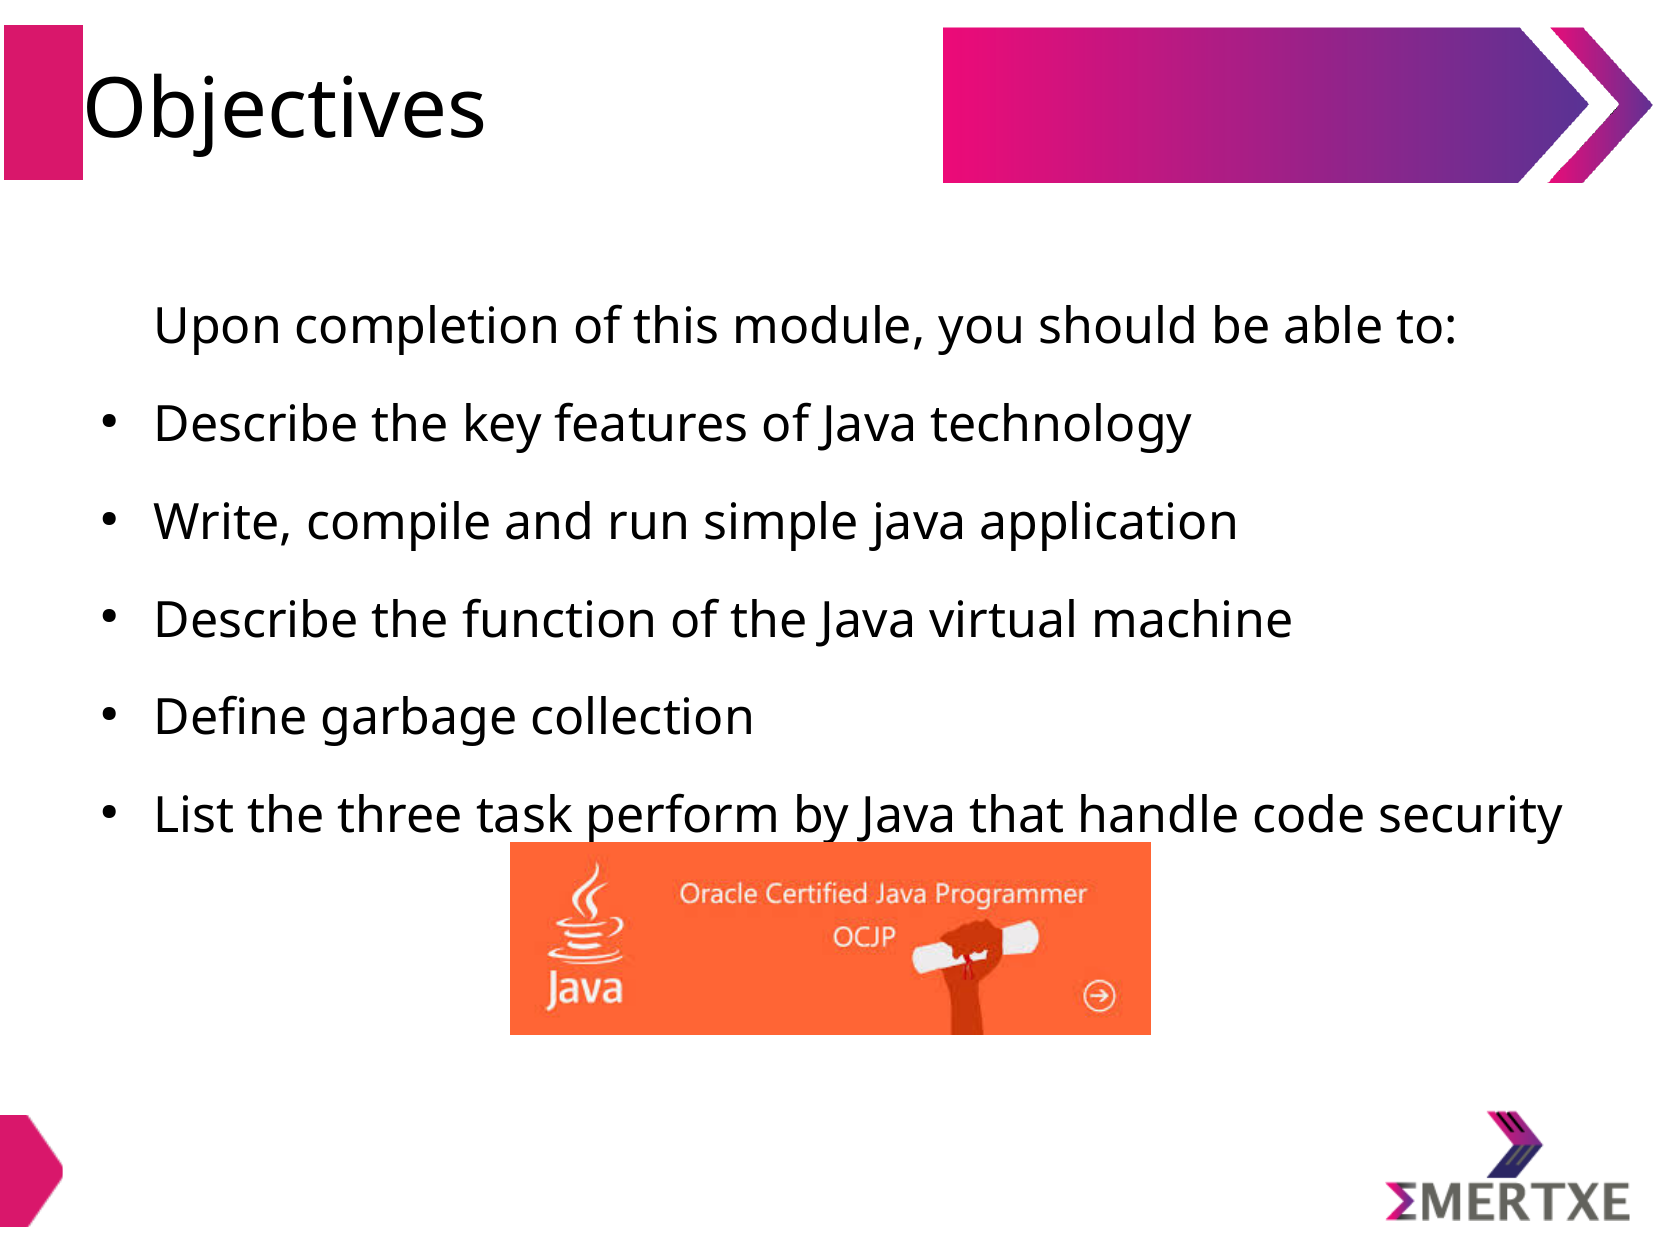

# Objectives
Upon completion of this module, you should be able to:
Describe the key features of Java technology
Write, compile and run simple java application
Describe the function of the Java virtual machine
Define garbage collection
List the three task perform by Java that handle code security